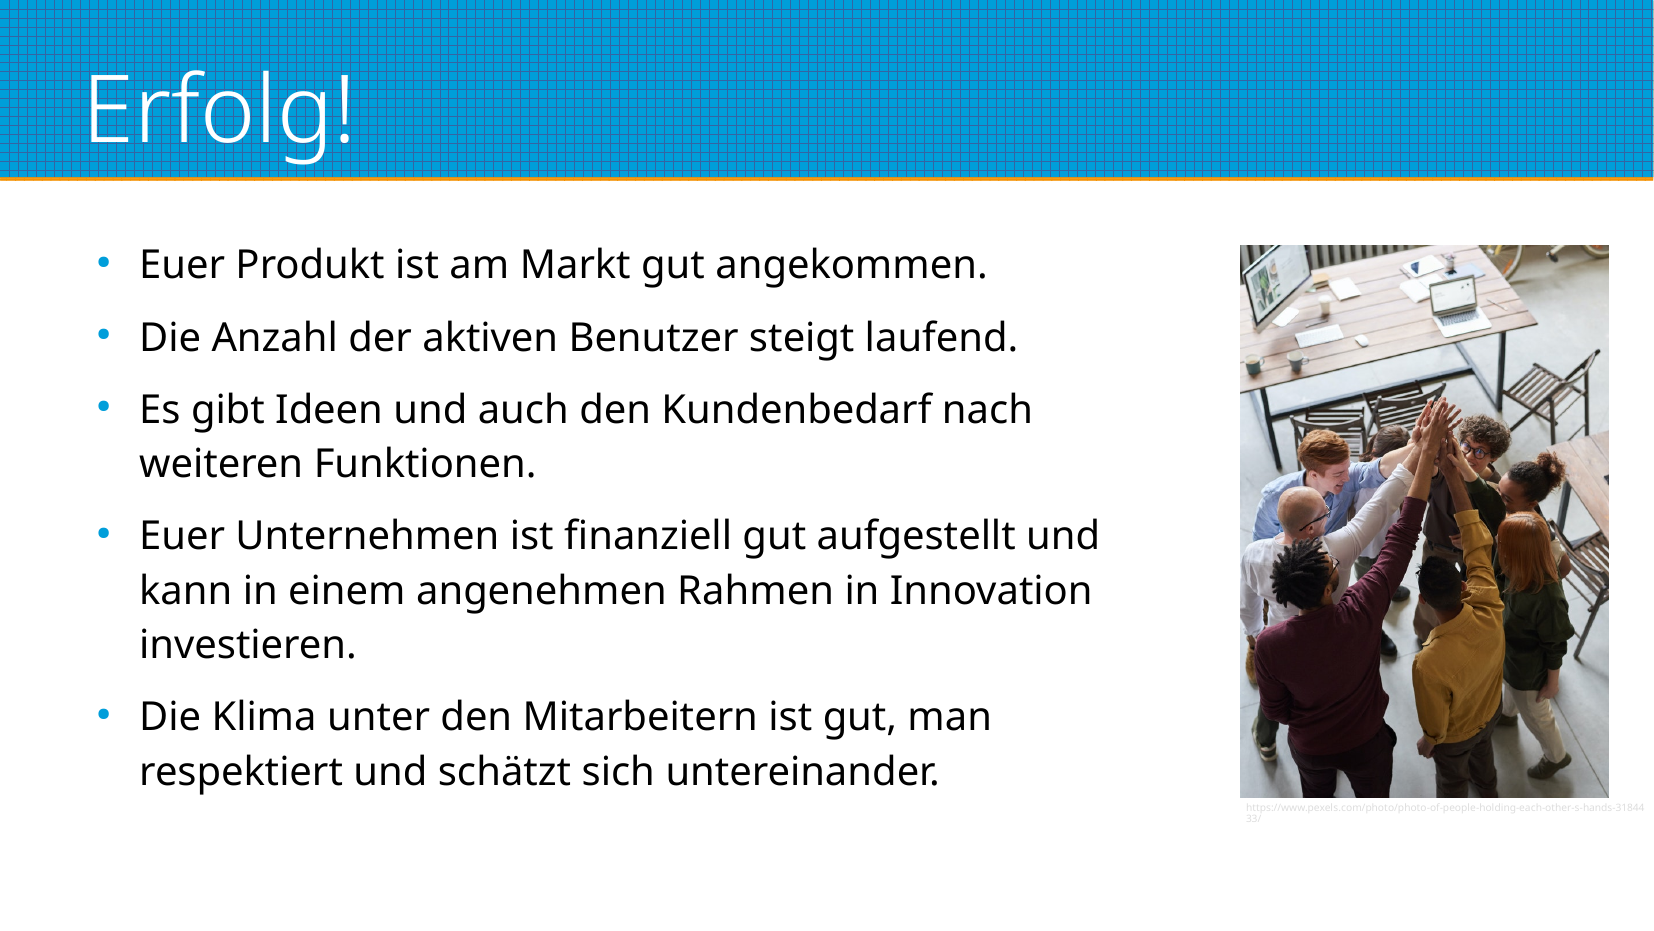

# Erfolg!
Euer Produkt ist am Markt gut angekommen.
Die Anzahl der aktiven Benutzer steigt laufend.
Es gibt Ideen und auch den Kundenbedarf nach weiteren Funktionen.
Euer Unternehmen ist finanziell gut aufgestellt und kann in einem angenehmen Rahmen in Innovation investieren.
Die Klima unter den Mitarbeitern ist gut, man respektiert und schätzt sich untereinander.
https://www.pexels.com/photo/photo-of-people-holding-each-other-s-hands-3184433/